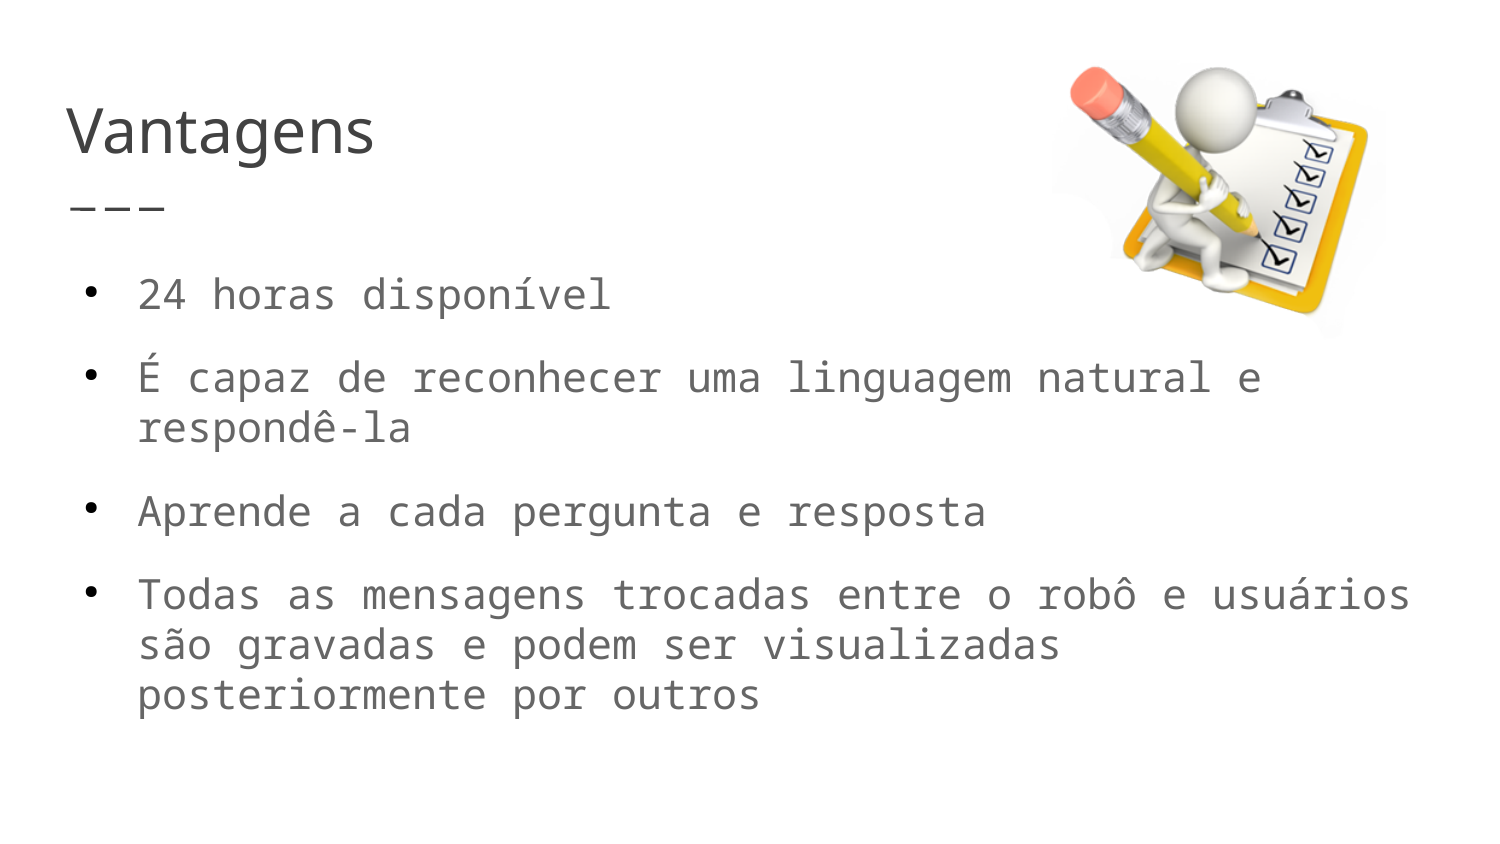

# Vantagens
24 horas disponível
É capaz de reconhecer uma linguagem natural e respondê-la
Aprende a cada pergunta e resposta
Todas as mensagens trocadas entre o robô e usuários são gravadas e podem ser visualizadas posteriormente por outros